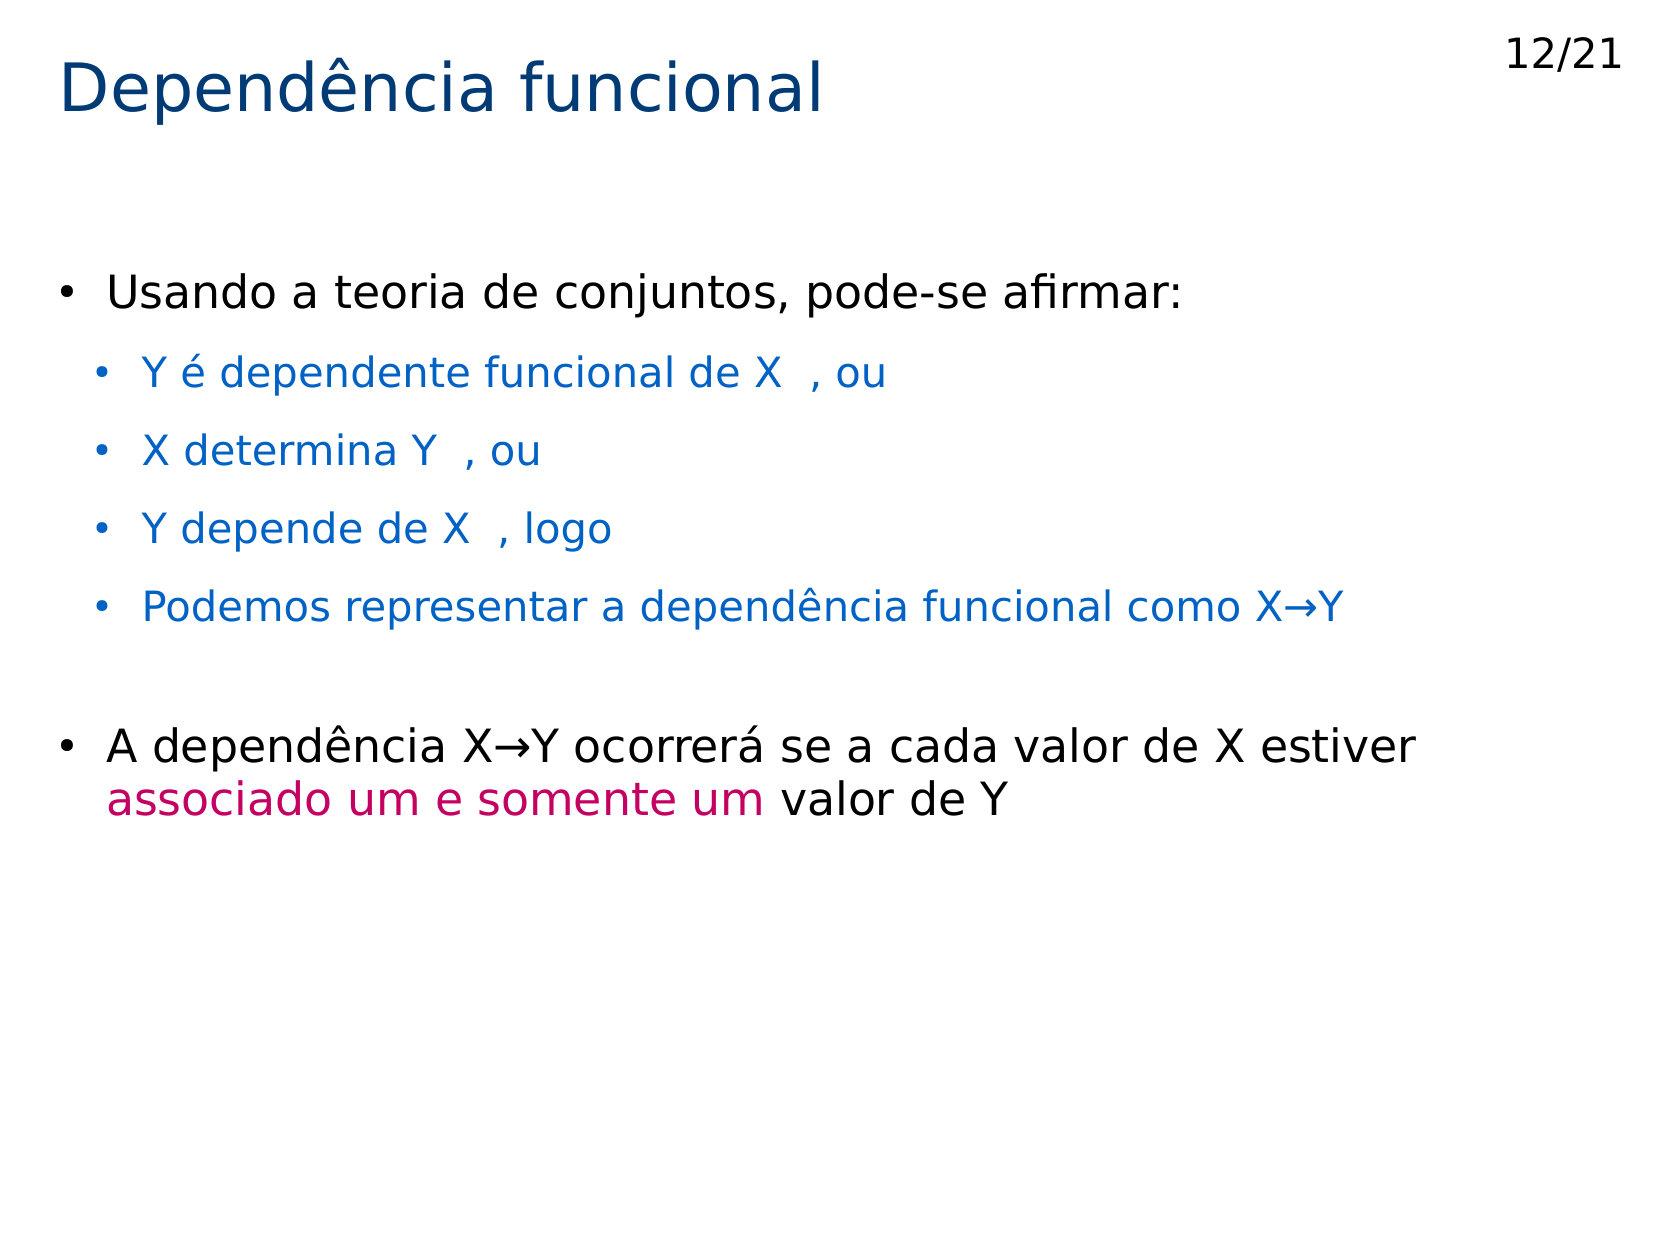

# Dependência funcional
12
Usando a teoria de conjuntos, pode-se afirmar:
Y é dependente funcional de X , ou
X determina Y , ou
Y depende de X , logo
Podemos representar a dependência funcional como X→Y
A dependência X→Y ocorrerá se a cada valor de X estiver associado um e somente um valor de Y